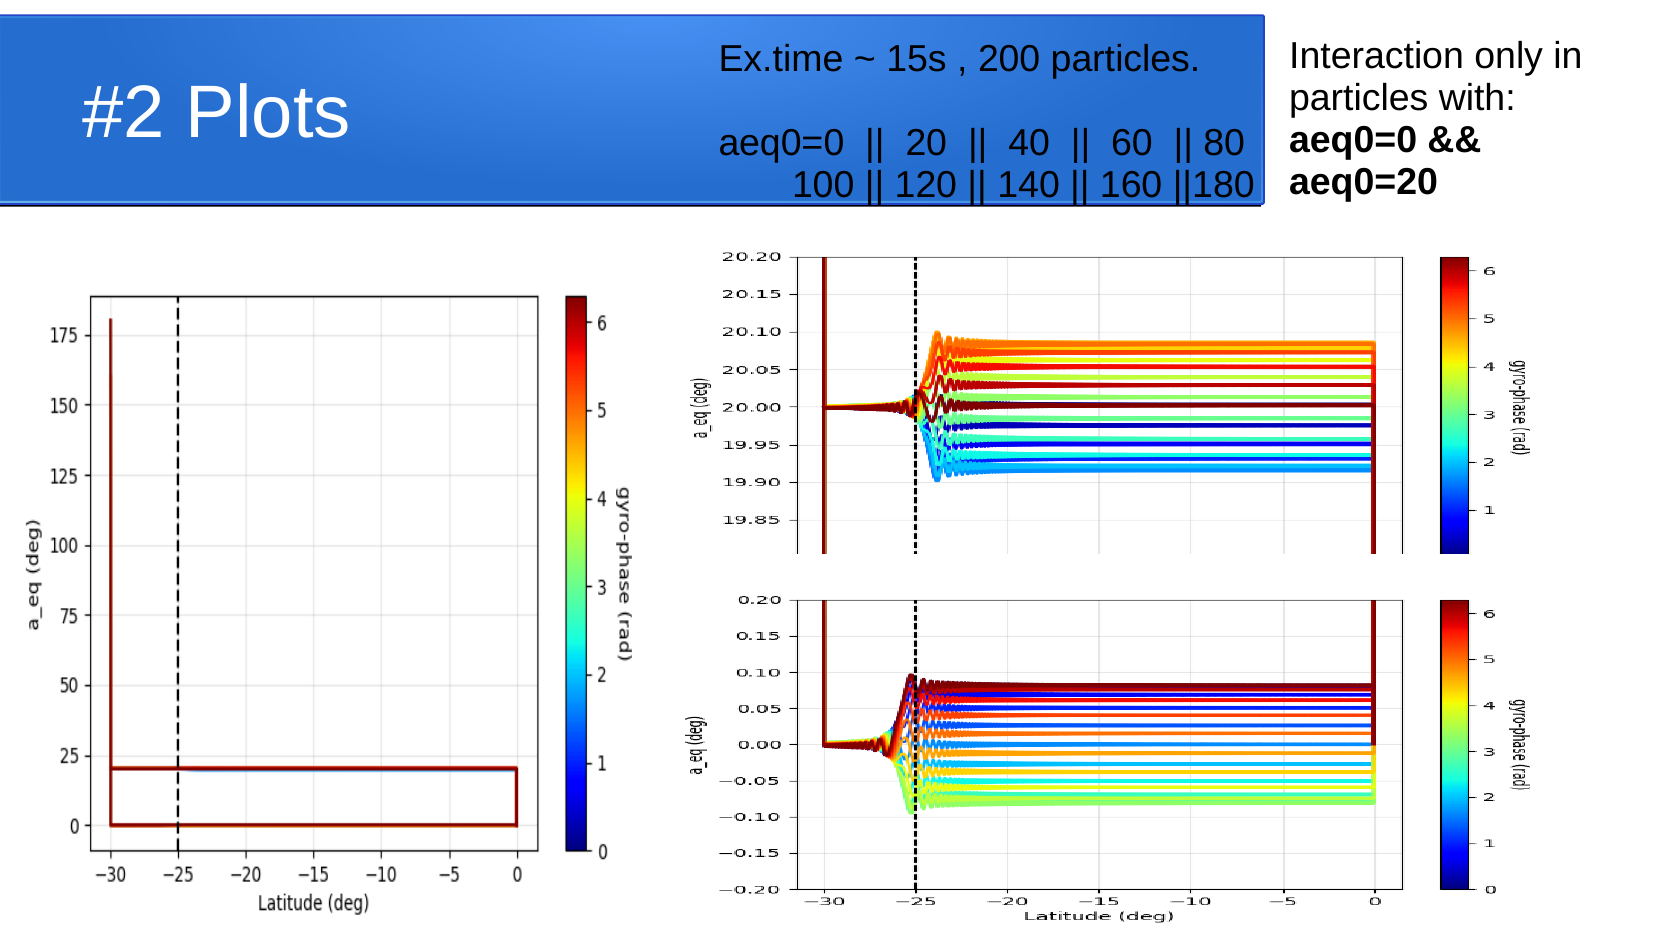

Interaction only in particles with:
aeq0=0 && aeq0=20
Ex.time ~ 15s , 200 particles.
aeq0=0 || 20 || 40 || 60 || 80
 100 || 120 || 140 || 160 ||180
# #2 Plots